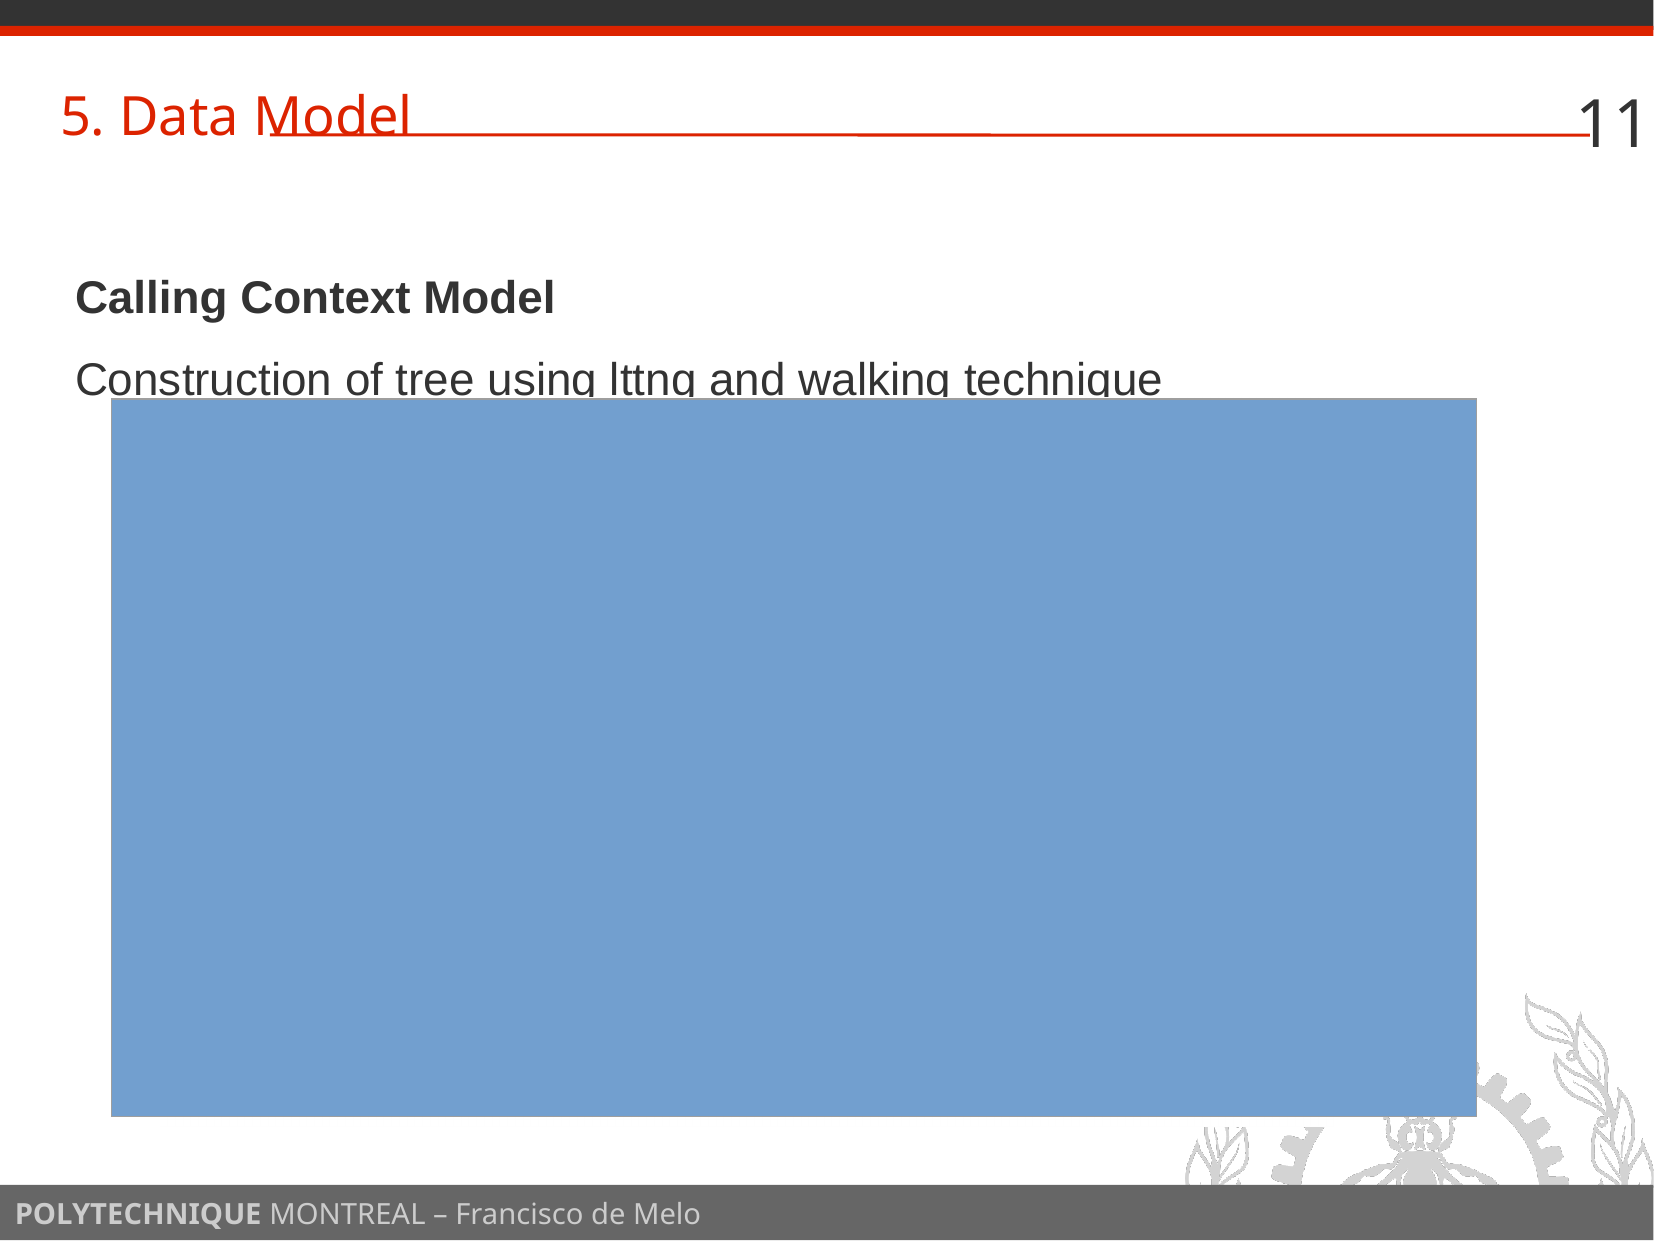

5. Data Model
11
Calling Context Model
Construction of tree using lttng and walking technique
| |
| --- |
POLYTECHNIQUE MONTREAL – Francisco de Melo